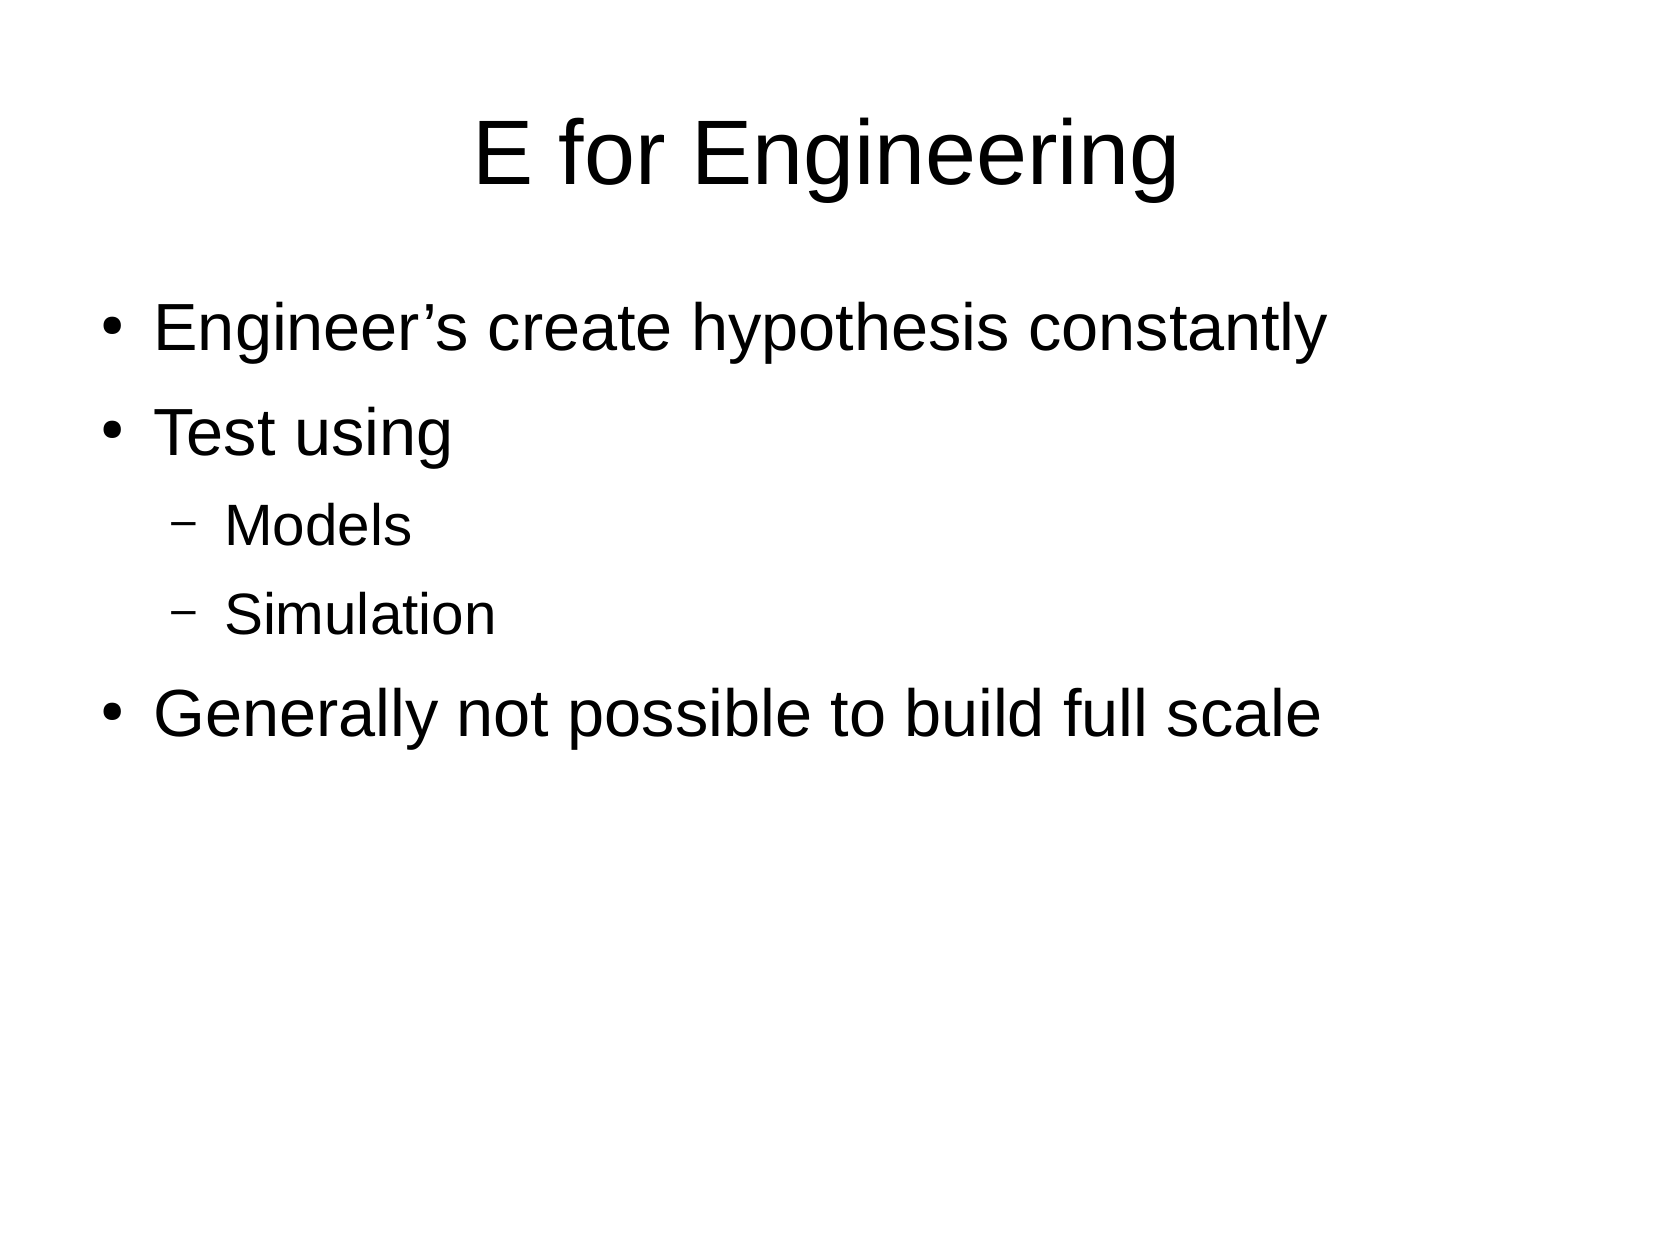

# E for Engineering
Engineer’s create hypothesis constantly
Test using
Models
Simulation
Generally not possible to build full scale